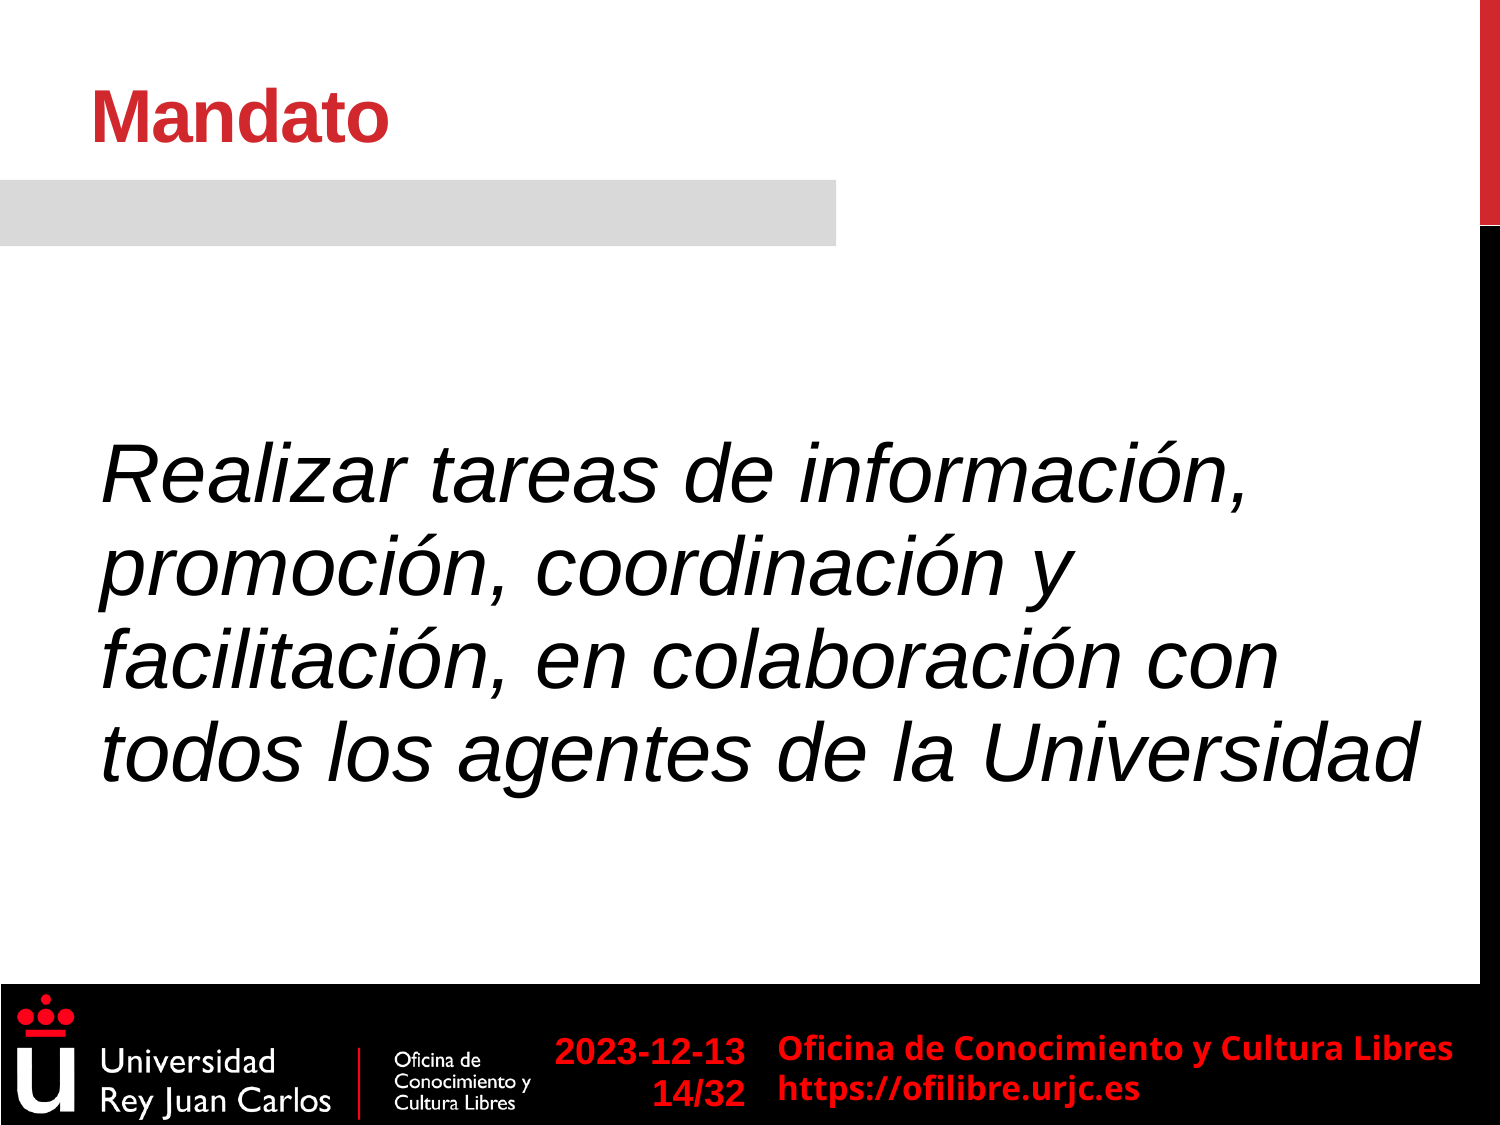

Mandato
# Realizar tareas de información, promoción, coordinación y facilitación, en colaboración con todos los agentes de la Universidad